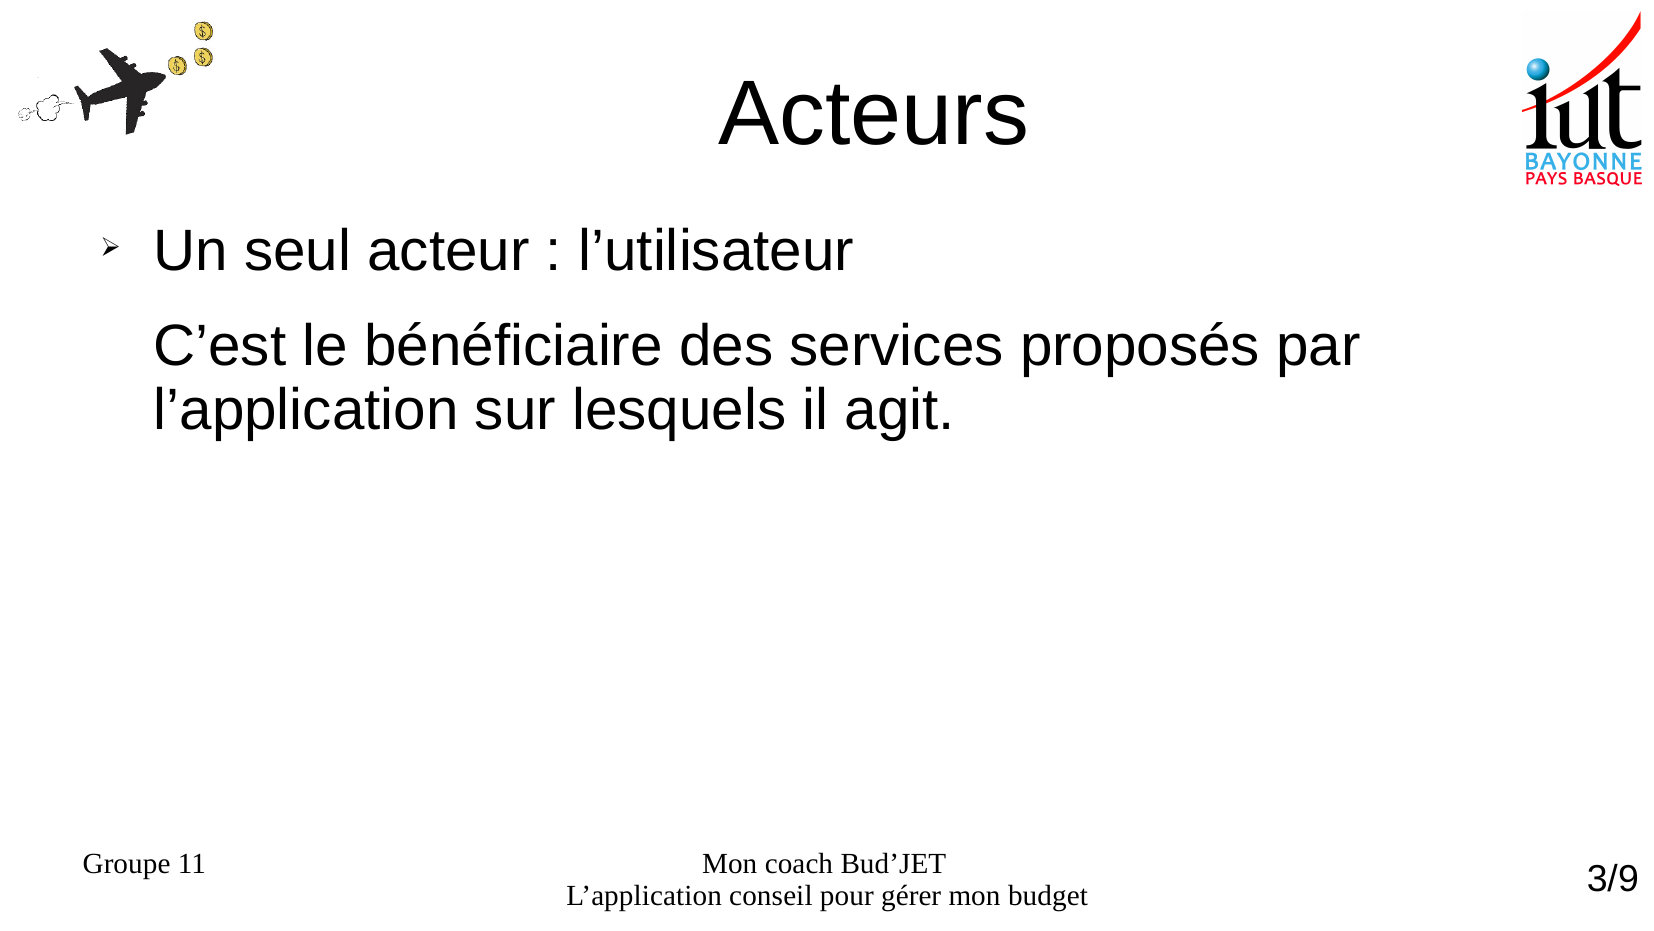

# Acteurs
Un seul acteur : l’utilisateur
C’est le bénéficiaire des services proposés par l’application sur lesquels il agit.